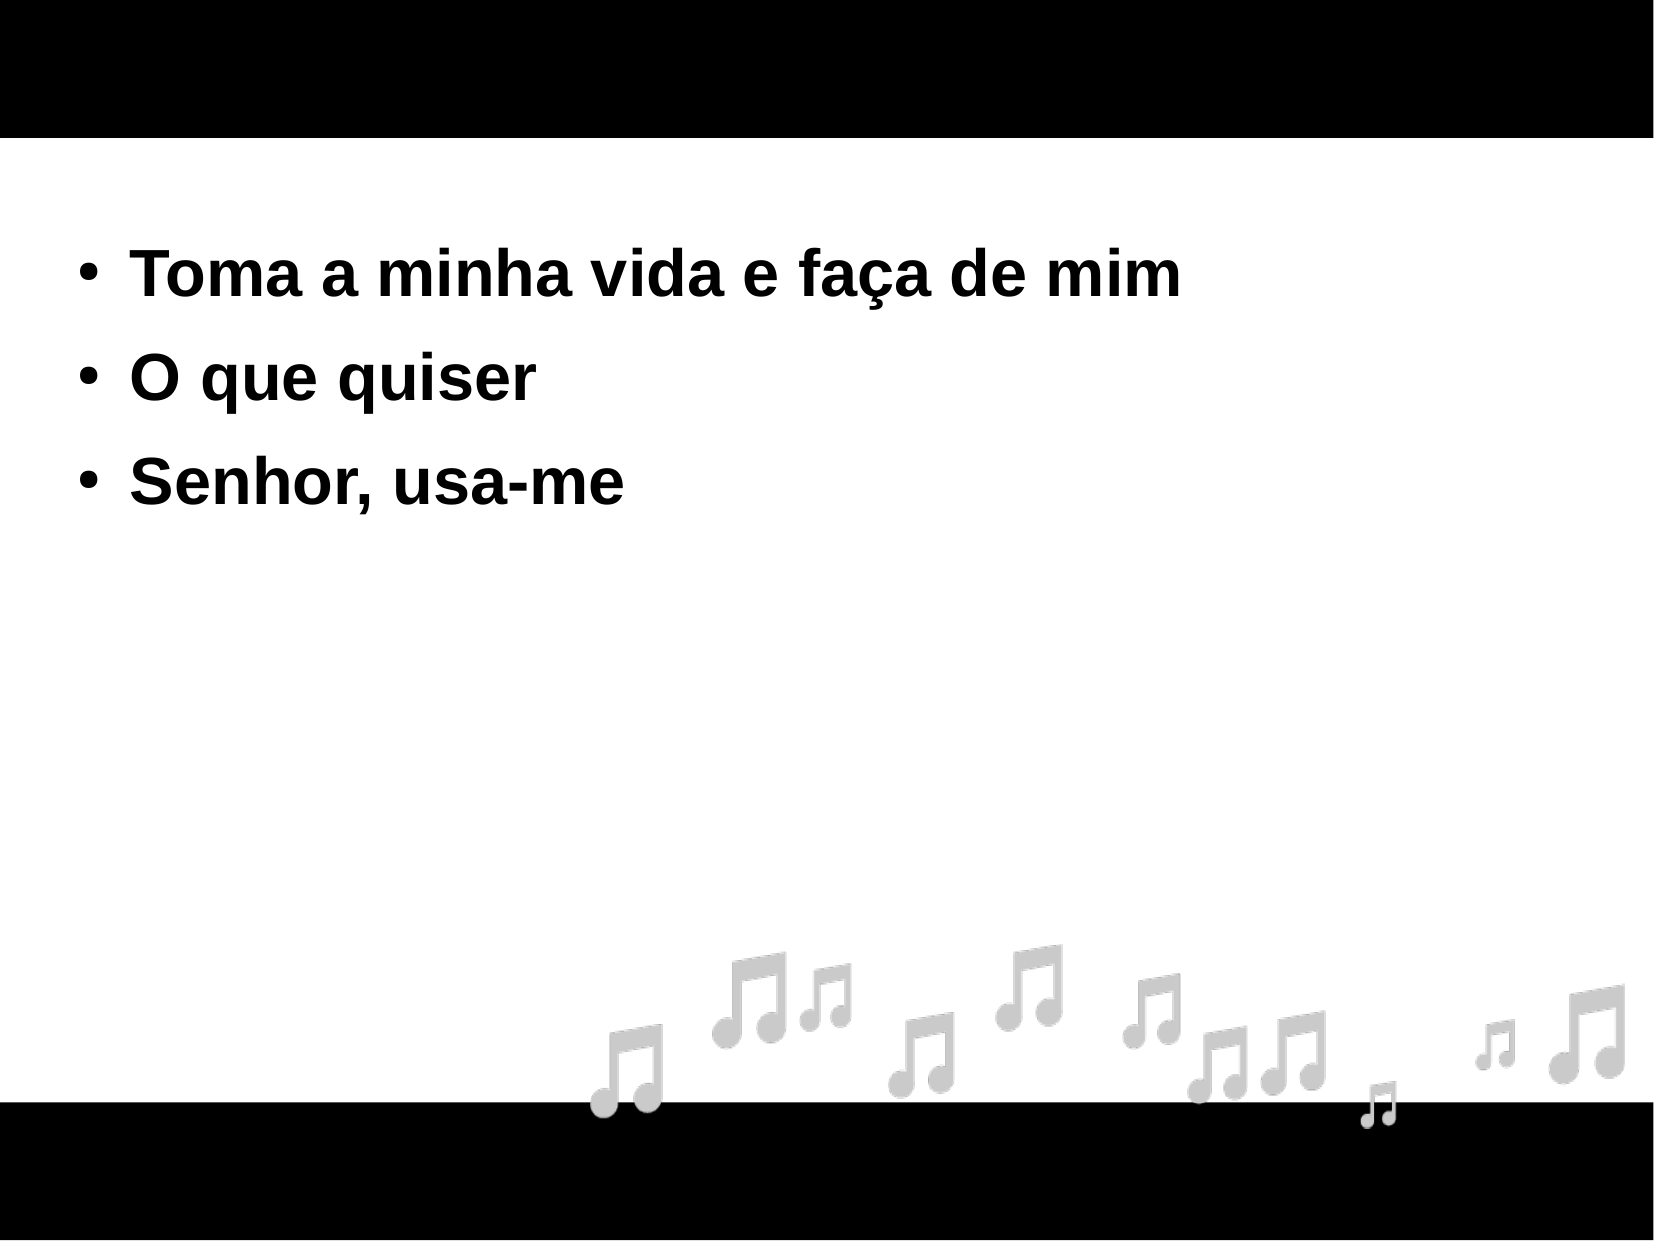

# Toma a minha vida e faça de mim
O que quiser
Senhor, usa-me